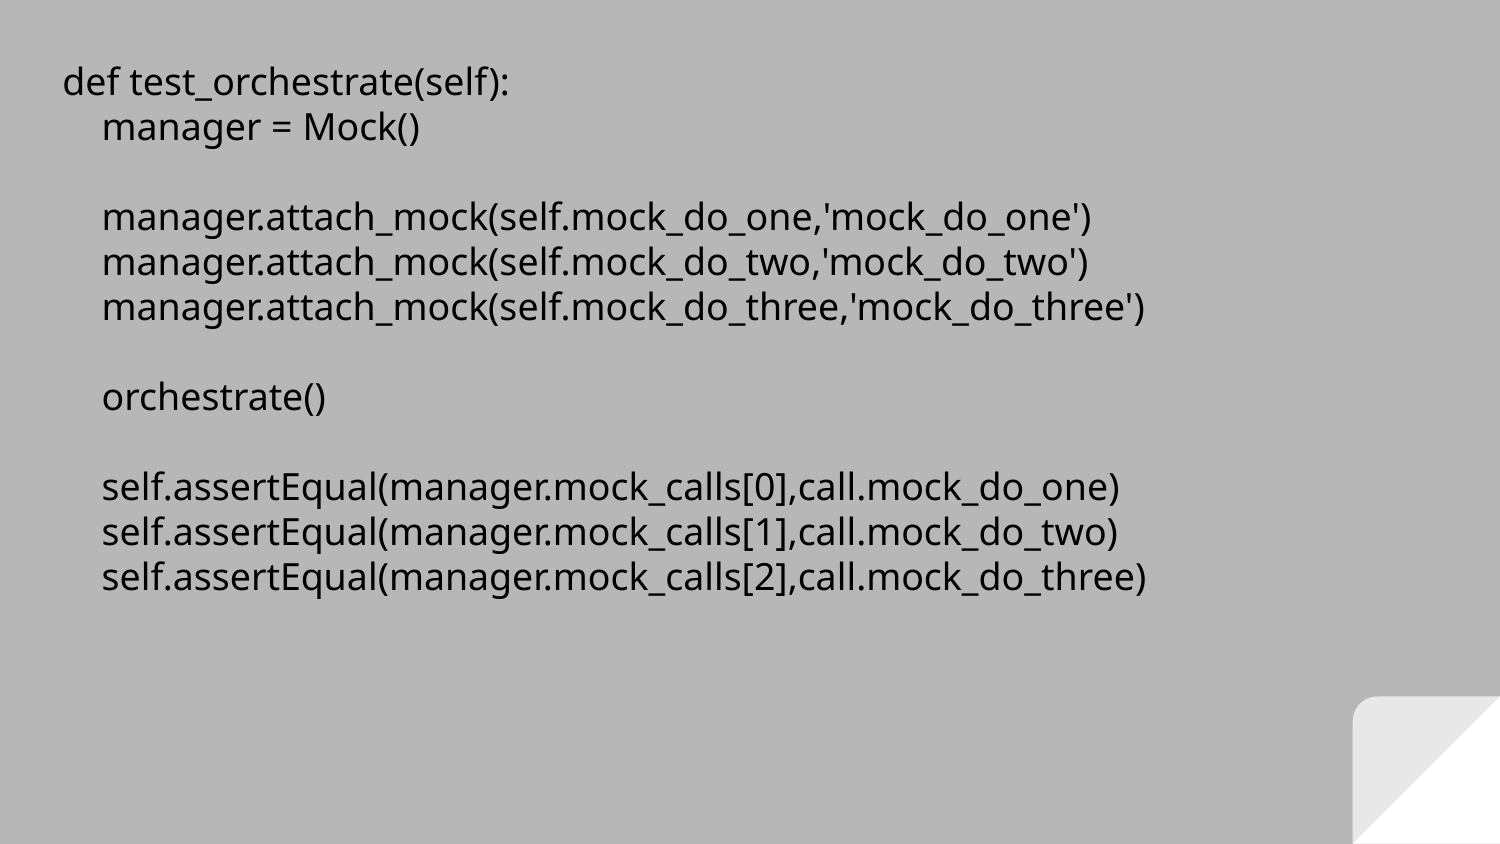

def test_orchestrate(self):
 manager = Mock()
 manager.attach_mock(self.mock_do_one,'mock_do_one')
 manager.attach_mock(self.mock_do_two,'mock_do_two')
 manager.attach_mock(self.mock_do_three,'mock_do_three')
 orchestrate()
 self.assertEqual(manager.mock_calls[0],call.mock_do_one)
 self.assertEqual(manager.mock_calls[1],call.mock_do_two)
 self.assertEqual(manager.mock_calls[2],call.mock_do_three)